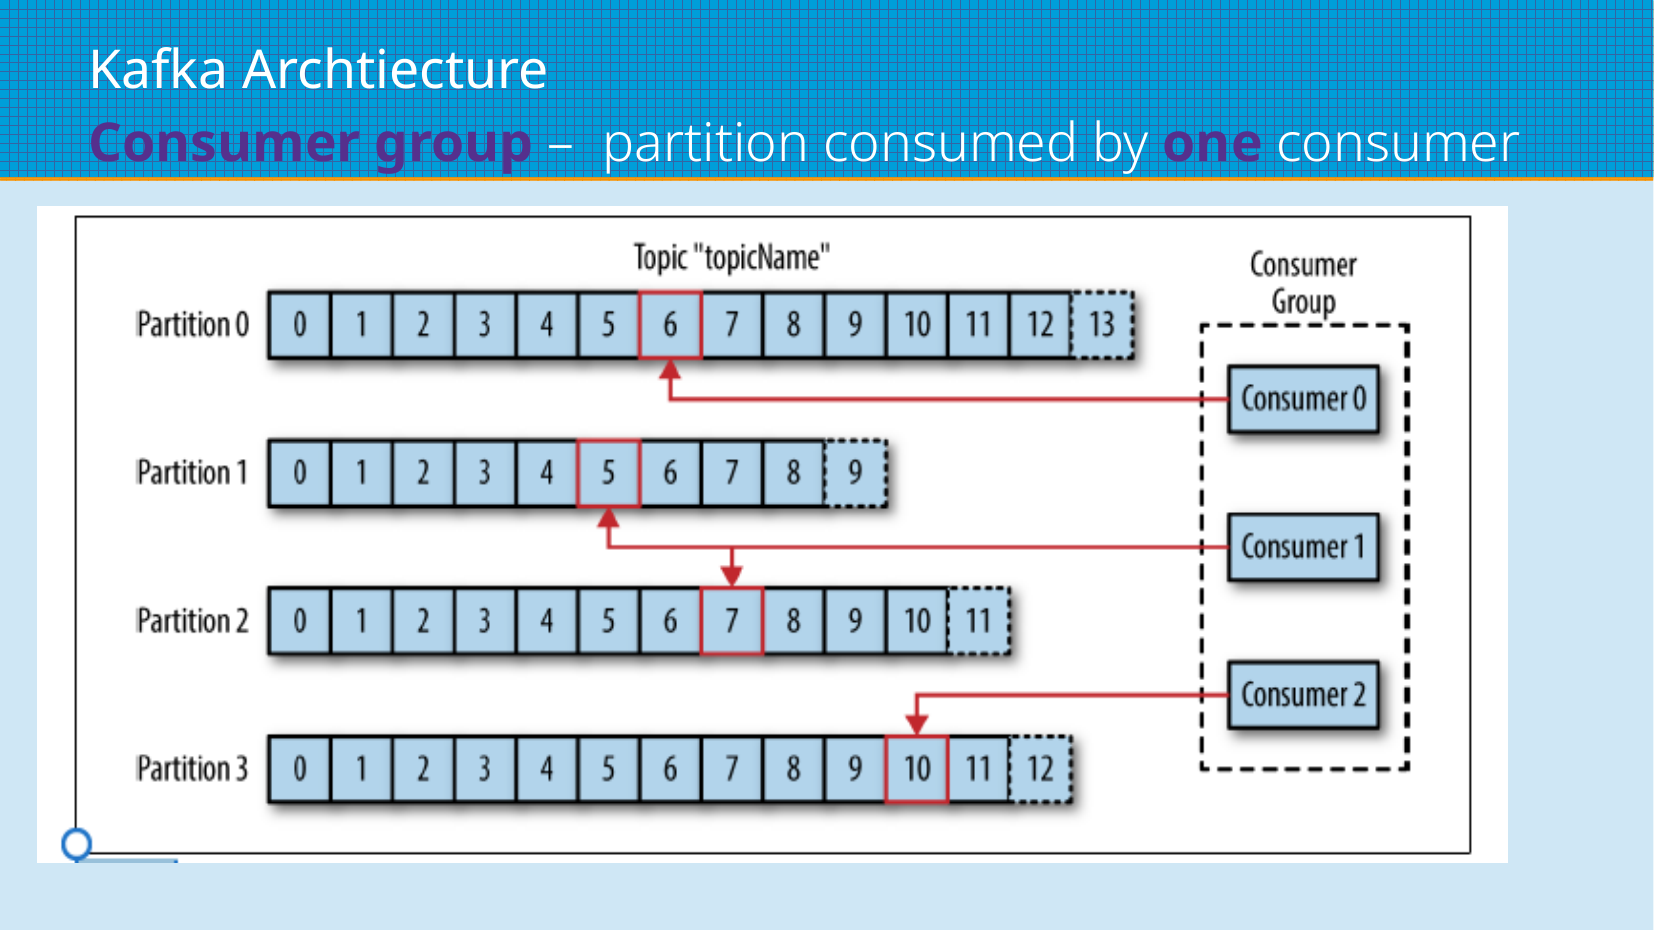

# Kafka Archtiecture Consumer group – partition consumed by one consumer